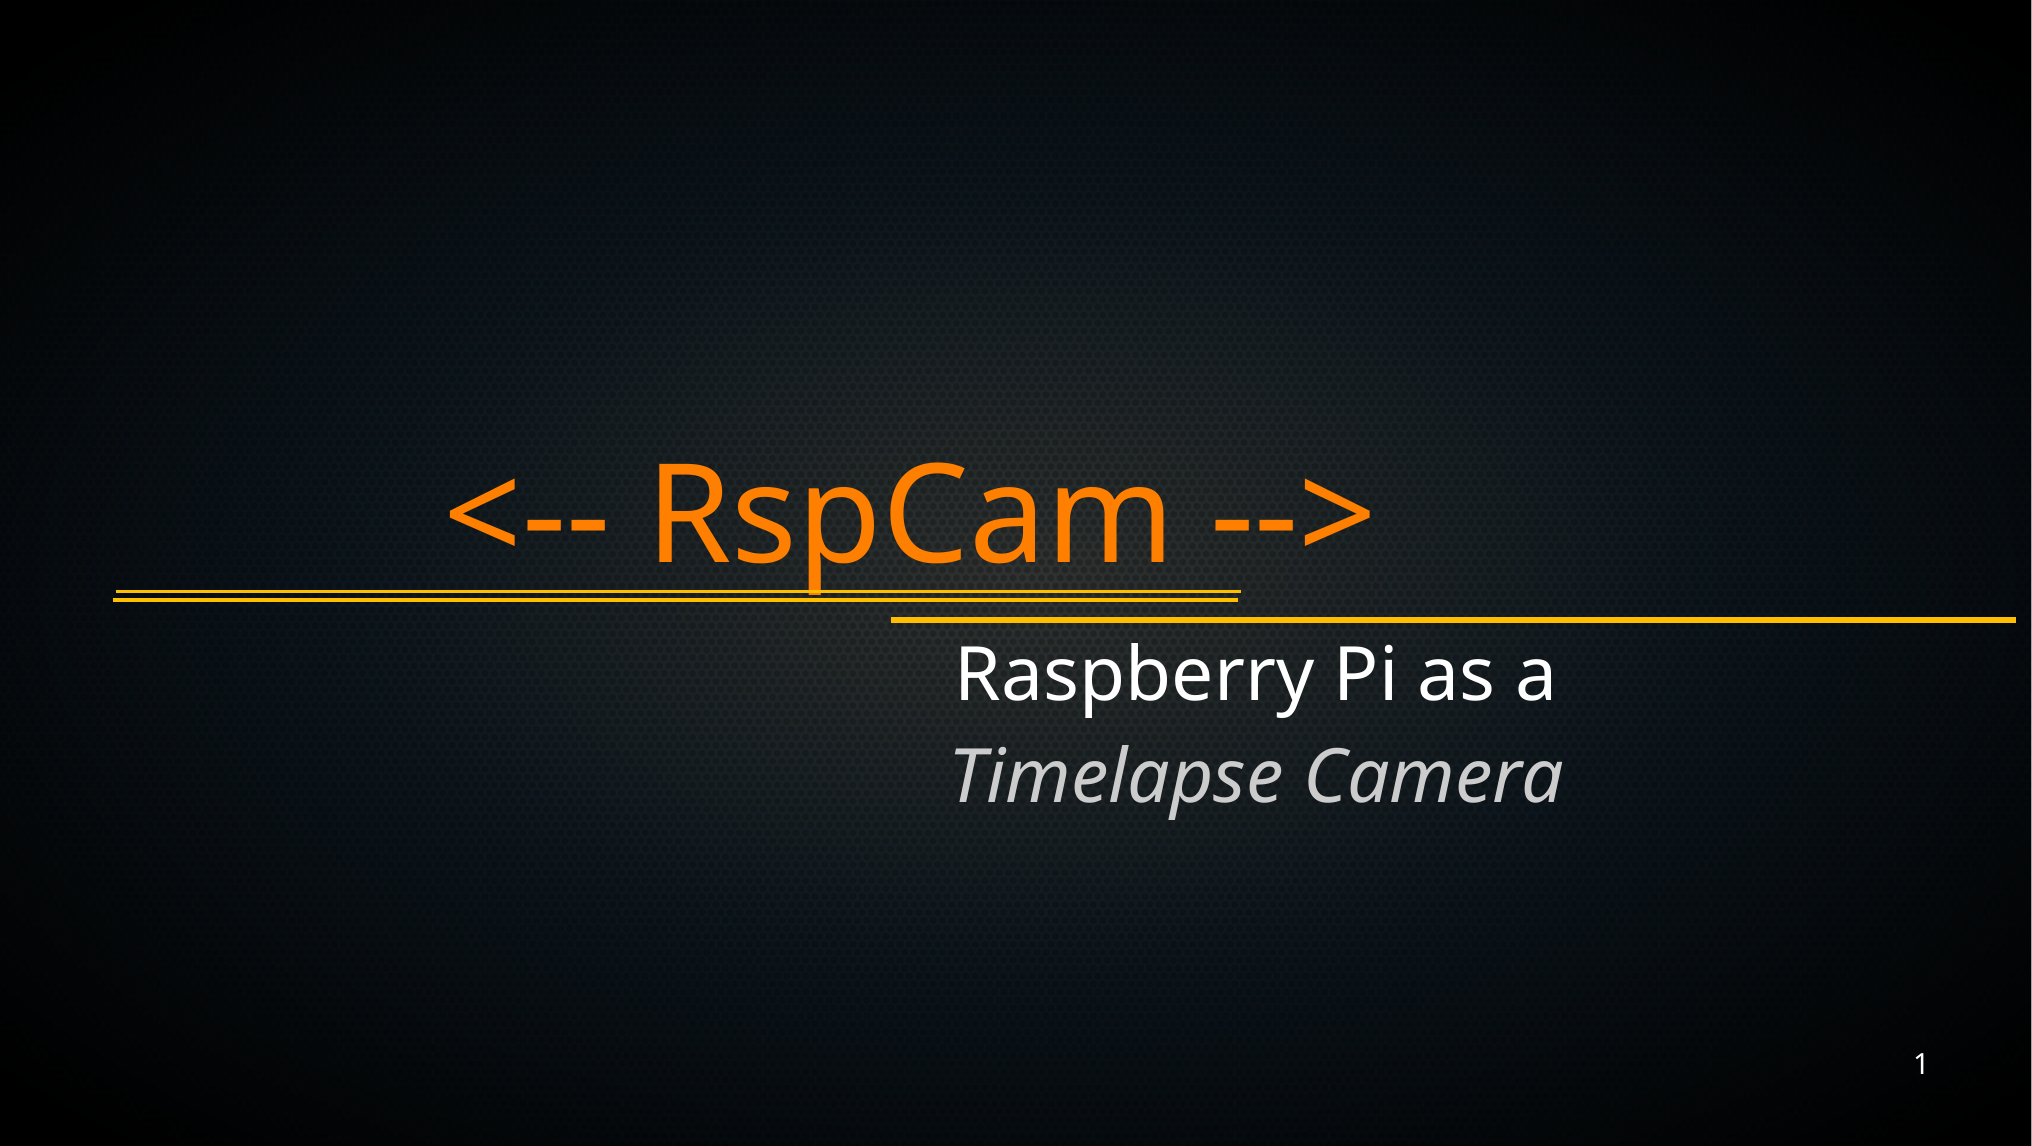

# <-- RspCam -->
Raspberry Pi as a Timelapse Camera
1